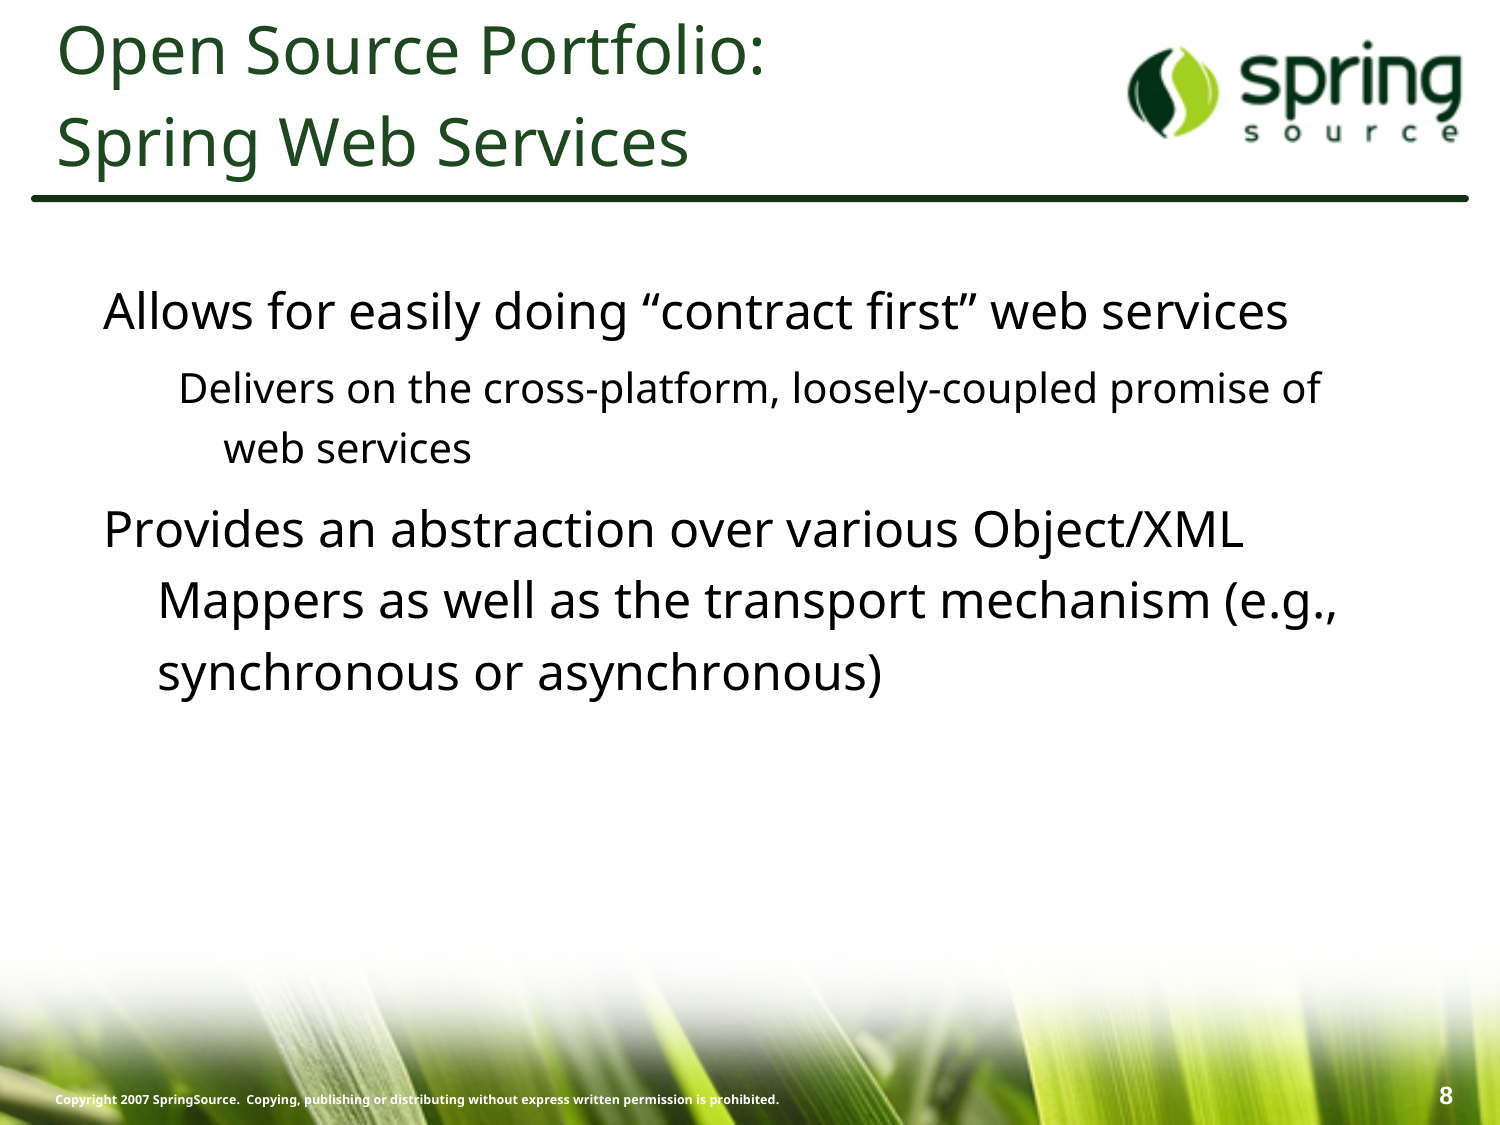

Open Source Portfolio:
Spring Web Services
Allows for easily doing “contract first” web services
Delivers on the cross-platform, loosely-coupled promise of web services
Provides an abstraction over various Object/XML Mappers as well as the transport mechanism (e.g., synchronous or asynchronous)‏